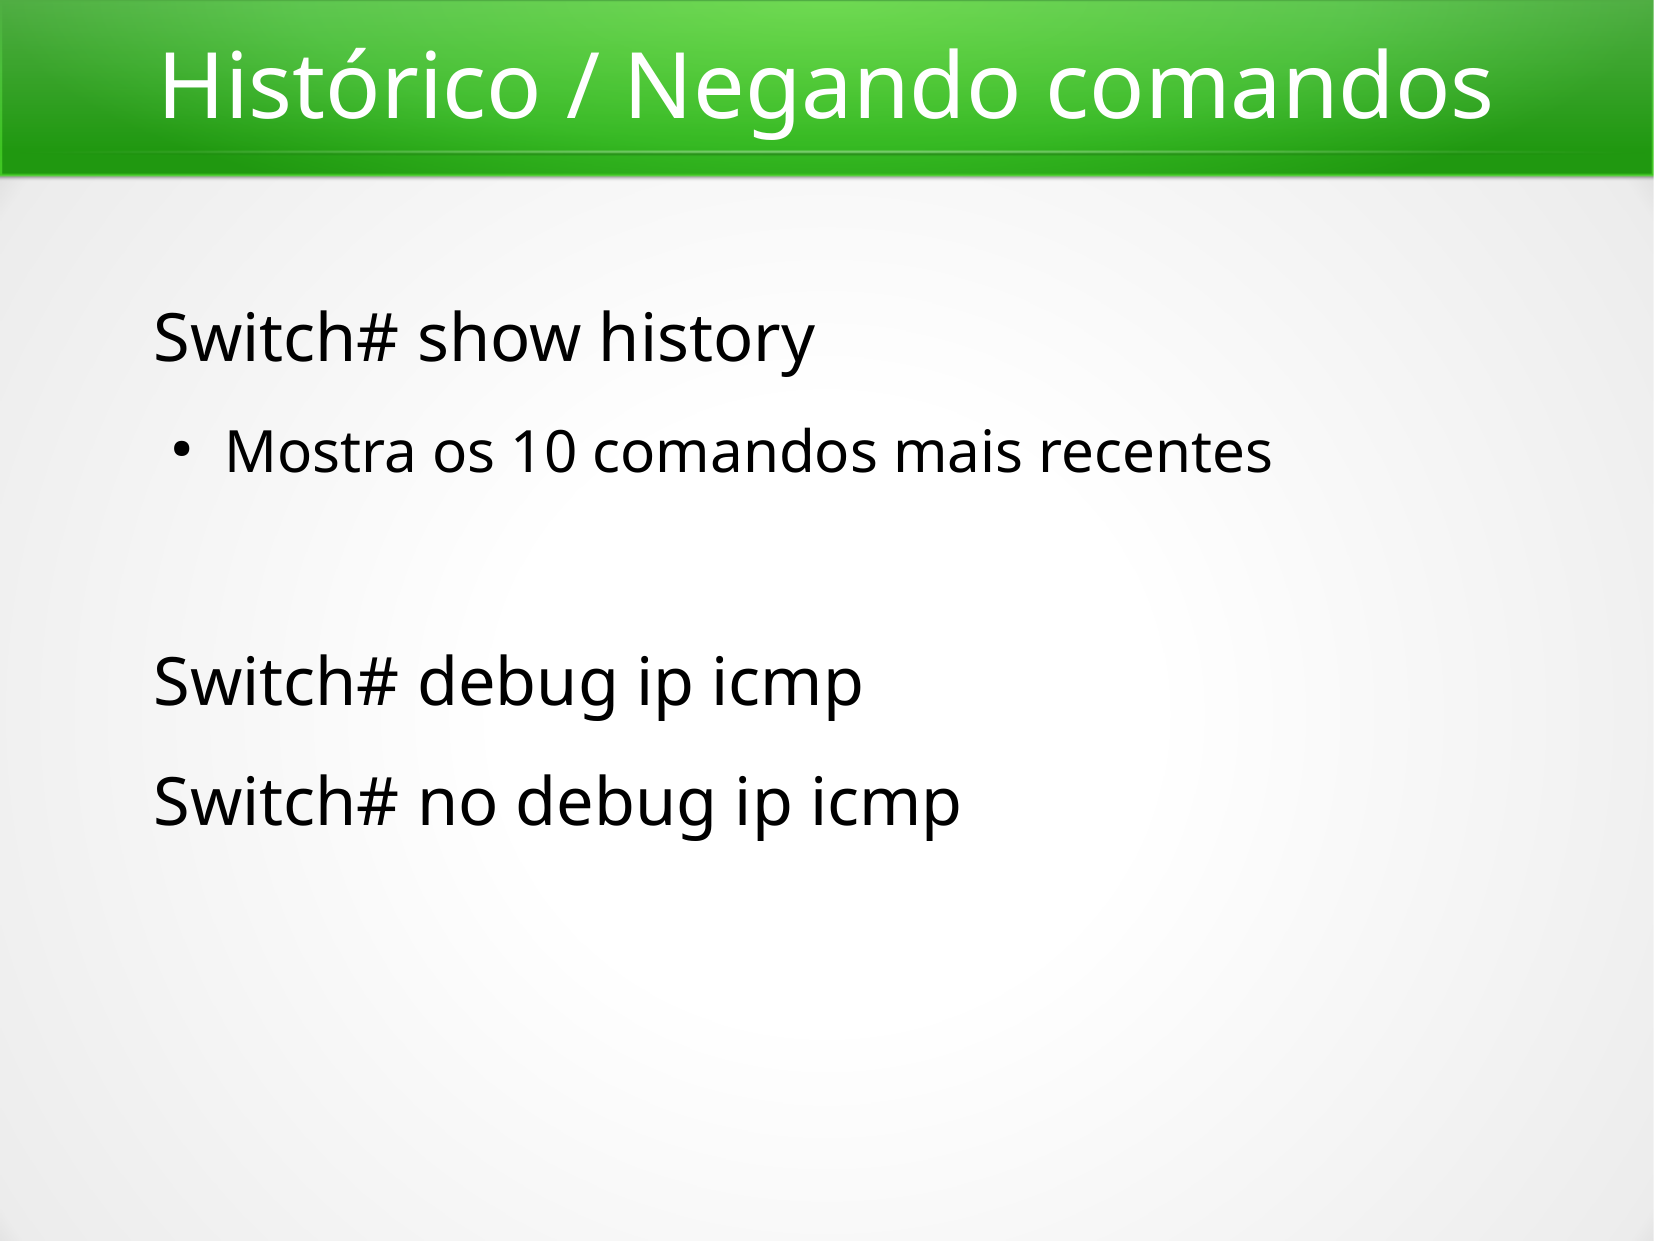

# Histórico / Negando comandos
Switch# show history
Mostra os 10 comandos mais recentes
Switch# debug ip icmp
Switch# no debug ip icmp